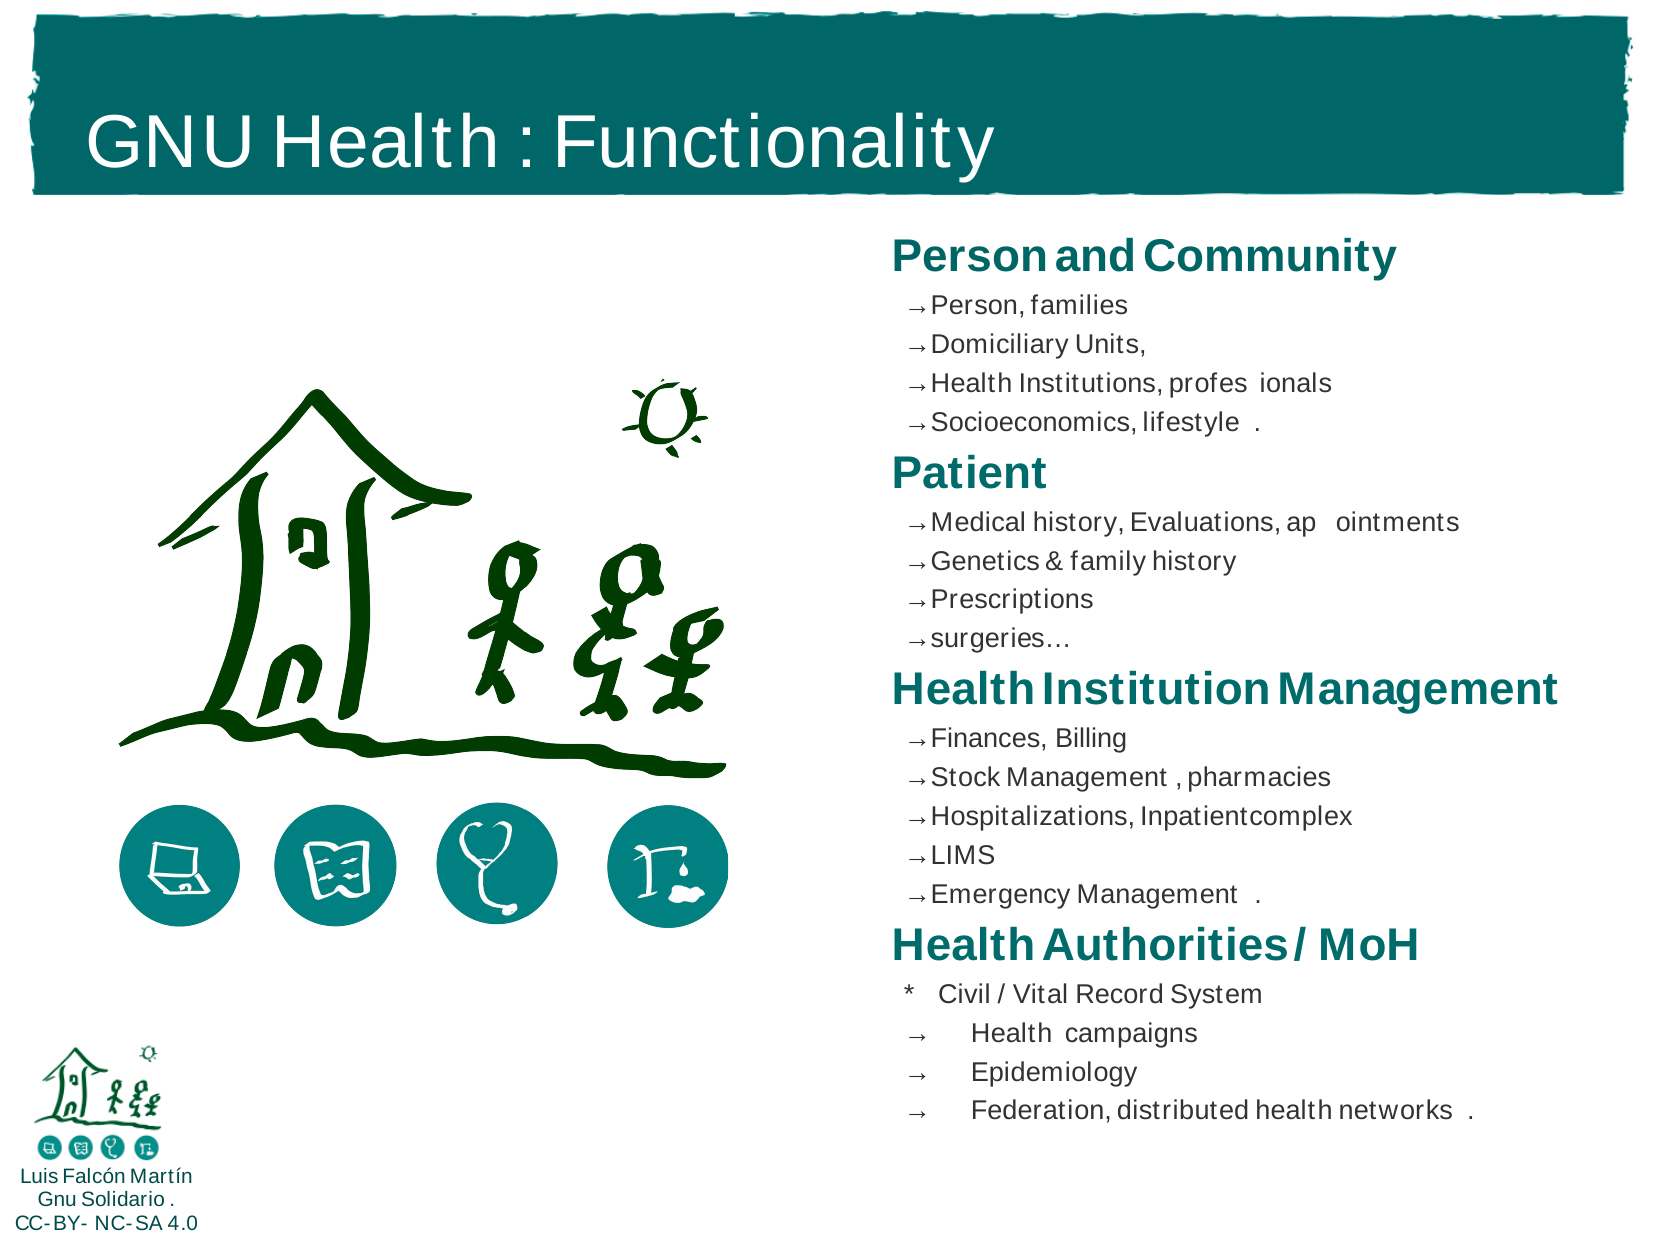

# GNUHealth:Functionality
PersonandCommunity
→Person,families
→DomiciliaryUnits,
→HealthInstitutions,profesionals
→Socioeconomics,lifestyle.
Patient
→Medicalhistory,Evaluations,ap ointments
→Genetics&familyhistory
→Prescriptions
→surgeries…
HealthInstitutionManagement
→Finances, Billing
→StockManagement,pharmacies
→Hospitalizations,Inpatientcomplex
→LIMS
→EmergencyManagement.
HealthAuthorities/MoH
* Civil/VitalRecordSystem
→Healthcampaigns
→Epidemiology
→Federation,distributedhealthnetworks.
LuisFalcónMartín
GnuSolidario.
CC-BY-NC-SA4.0